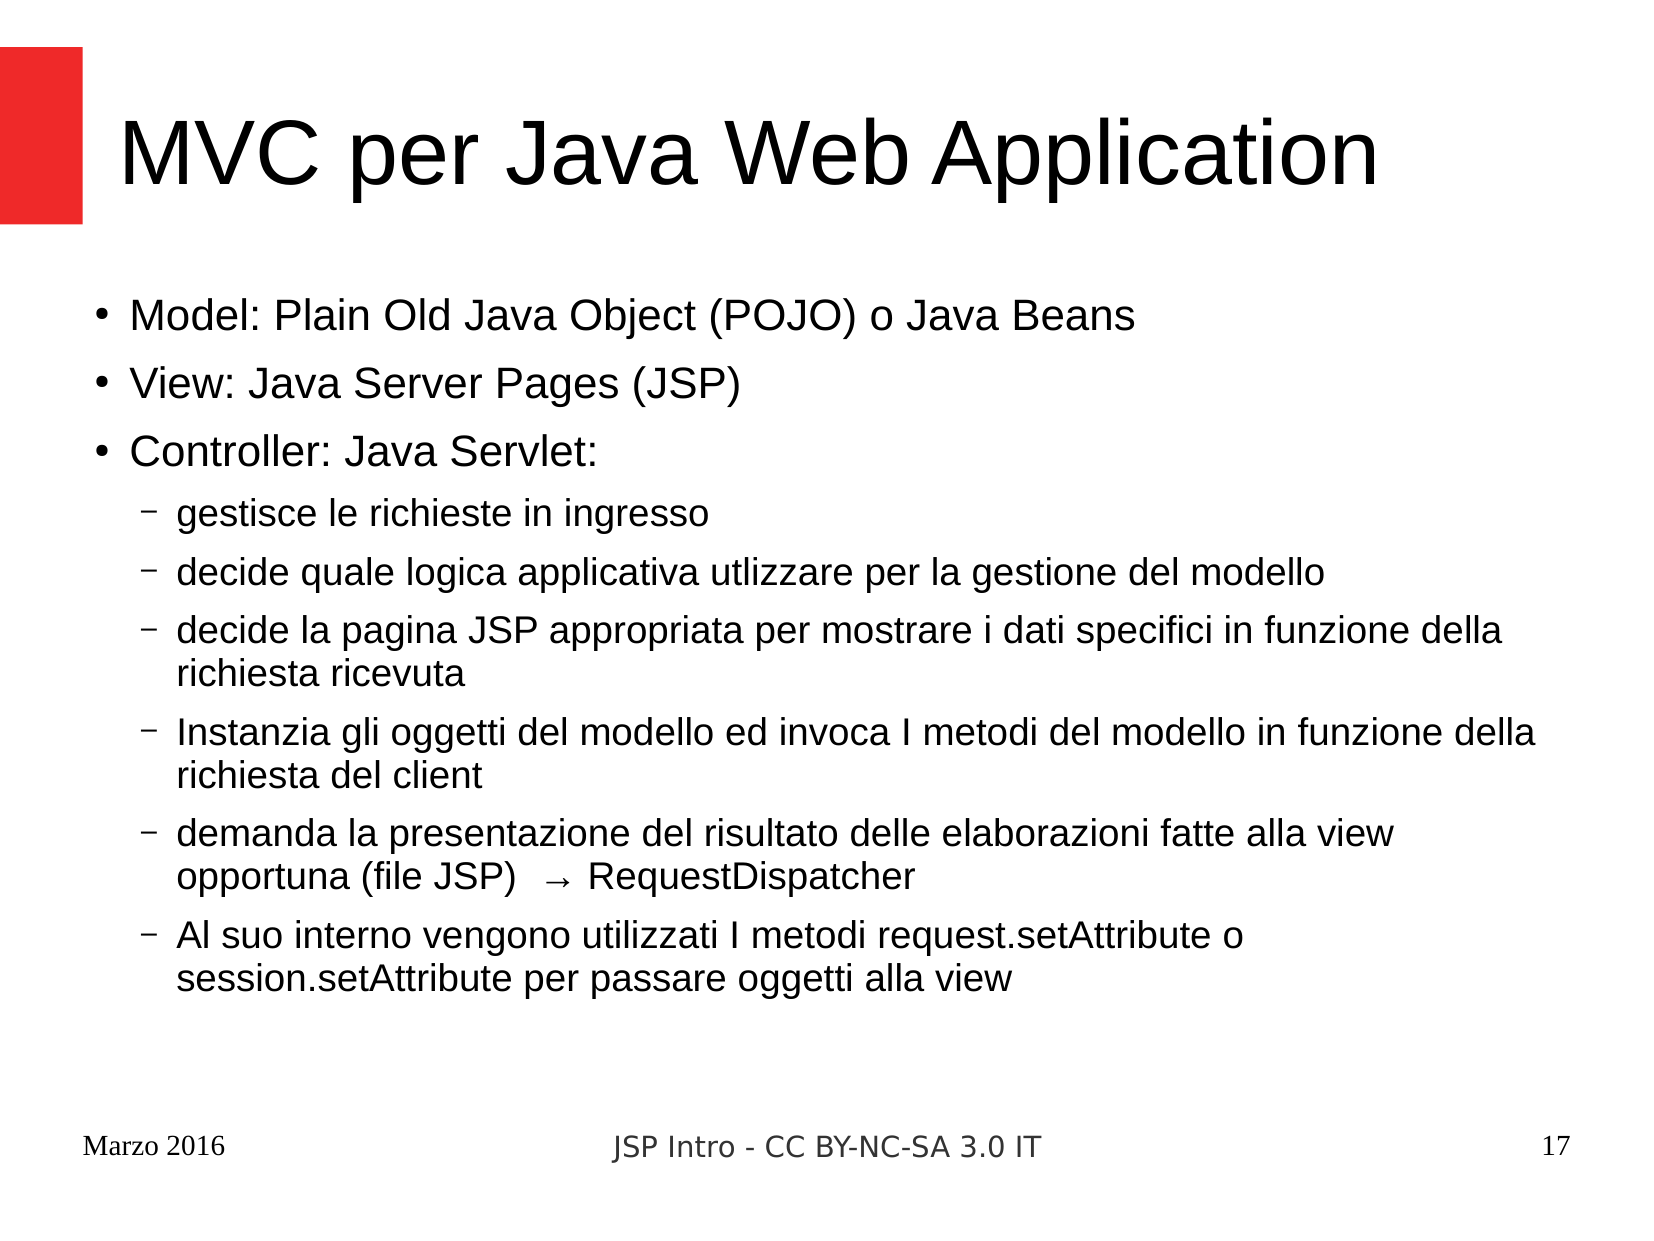

# MVC per Java Web Application
Model: Plain Old Java Object (POJO) o Java Beans
View: Java Server Pages (JSP)
Controller: Java Servlet:
gestisce le richieste in ingresso
decide quale logica applicativa utlizzare per la gestione del modello
decide la pagina JSP appropriata per mostrare i dati specifici in funzione della richiesta ricevuta
Instanzia gli oggetti del modello ed invoca I metodi del modello in funzione della richiesta del client
demanda la presentazione del risultato delle elaborazioni fatte alla view opportuna (file JSP) → RequestDispatcher
Al suo interno vengono utilizzati I metodi request.setAttribute o session.setAttribute per passare oggetti alla view
Your Date Here
Your Footer Here
17